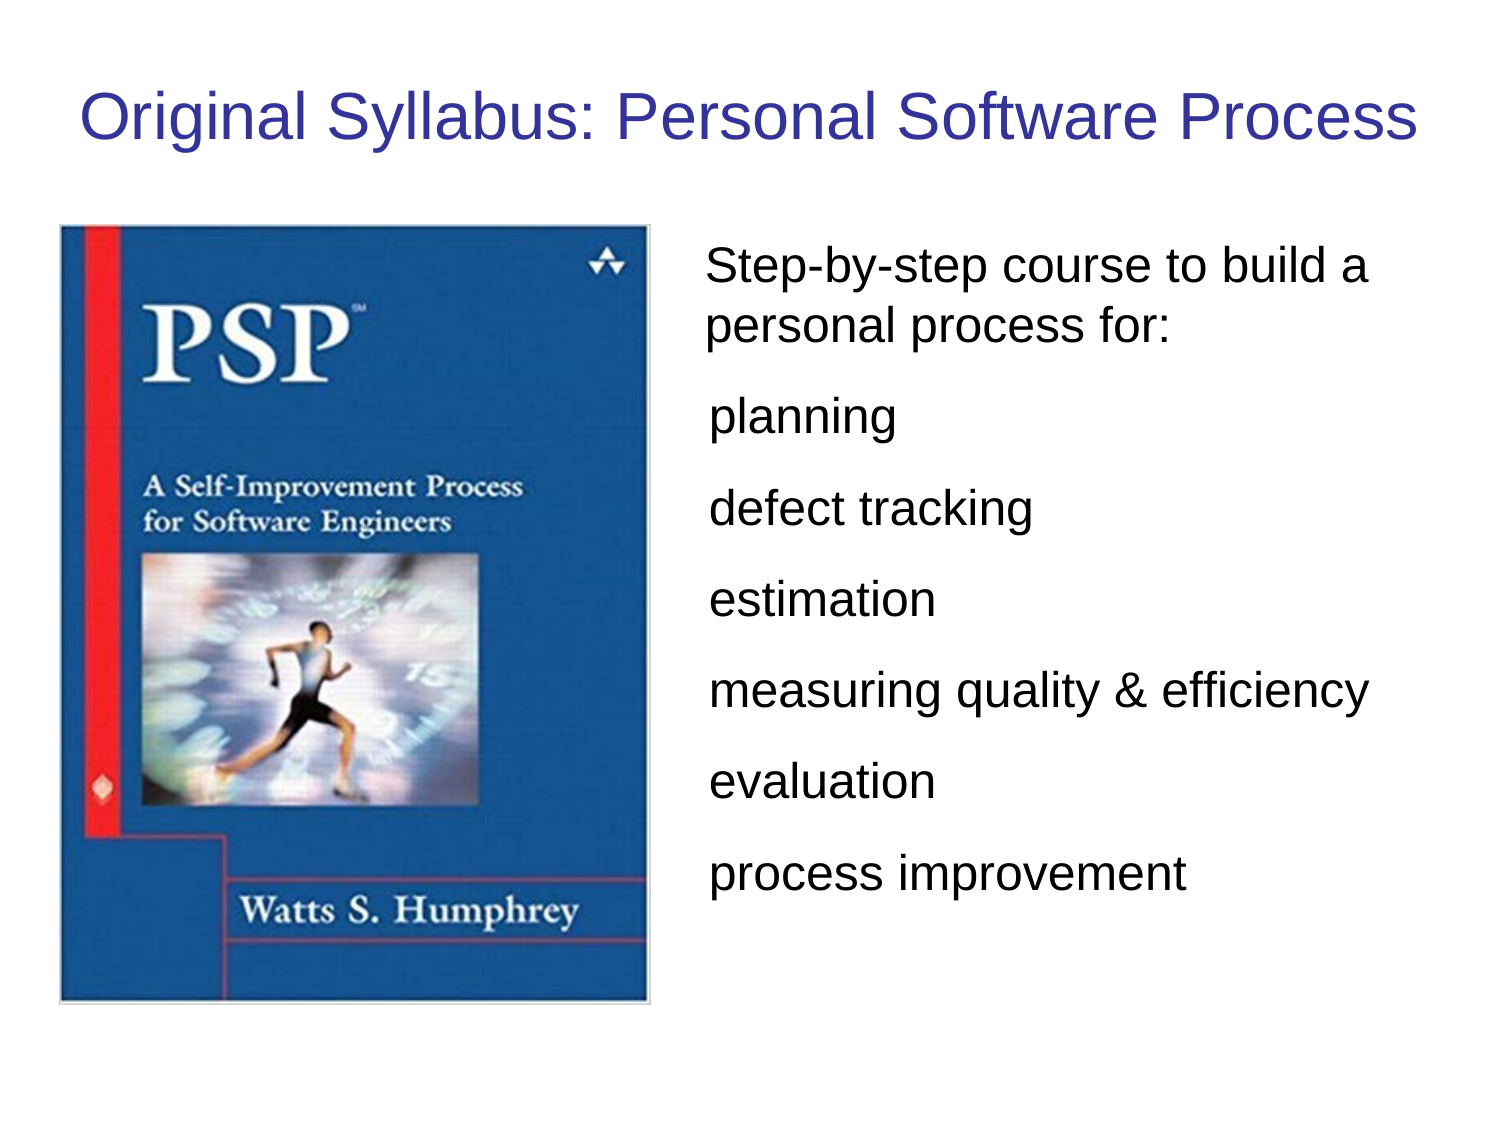

# Original Syllabus: Personal Software Process
Step-by-step course to build a personal process for:
planning
defect tracking
estimation
measuring quality & efficiency
evaluation
process improvement